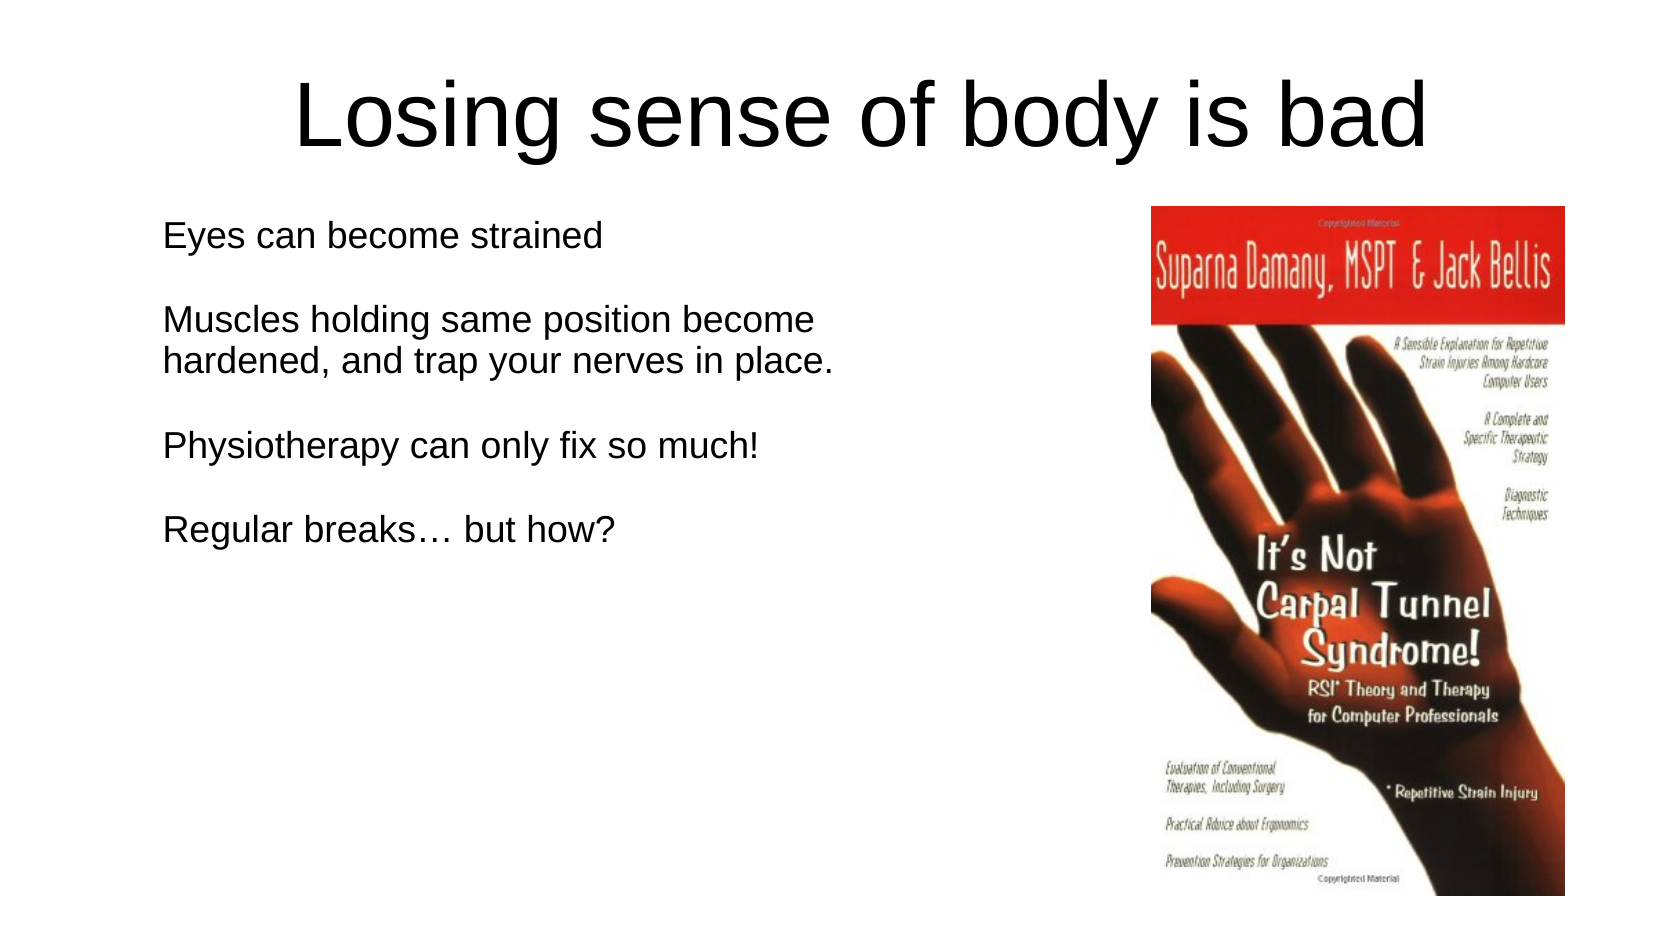

# Losing sense of body is bad
Eyes can become strained
Muscles holding same position become hardened, and trap your nerves in place.
Physiotherapy can only fix so much!
Regular breaks… but how?